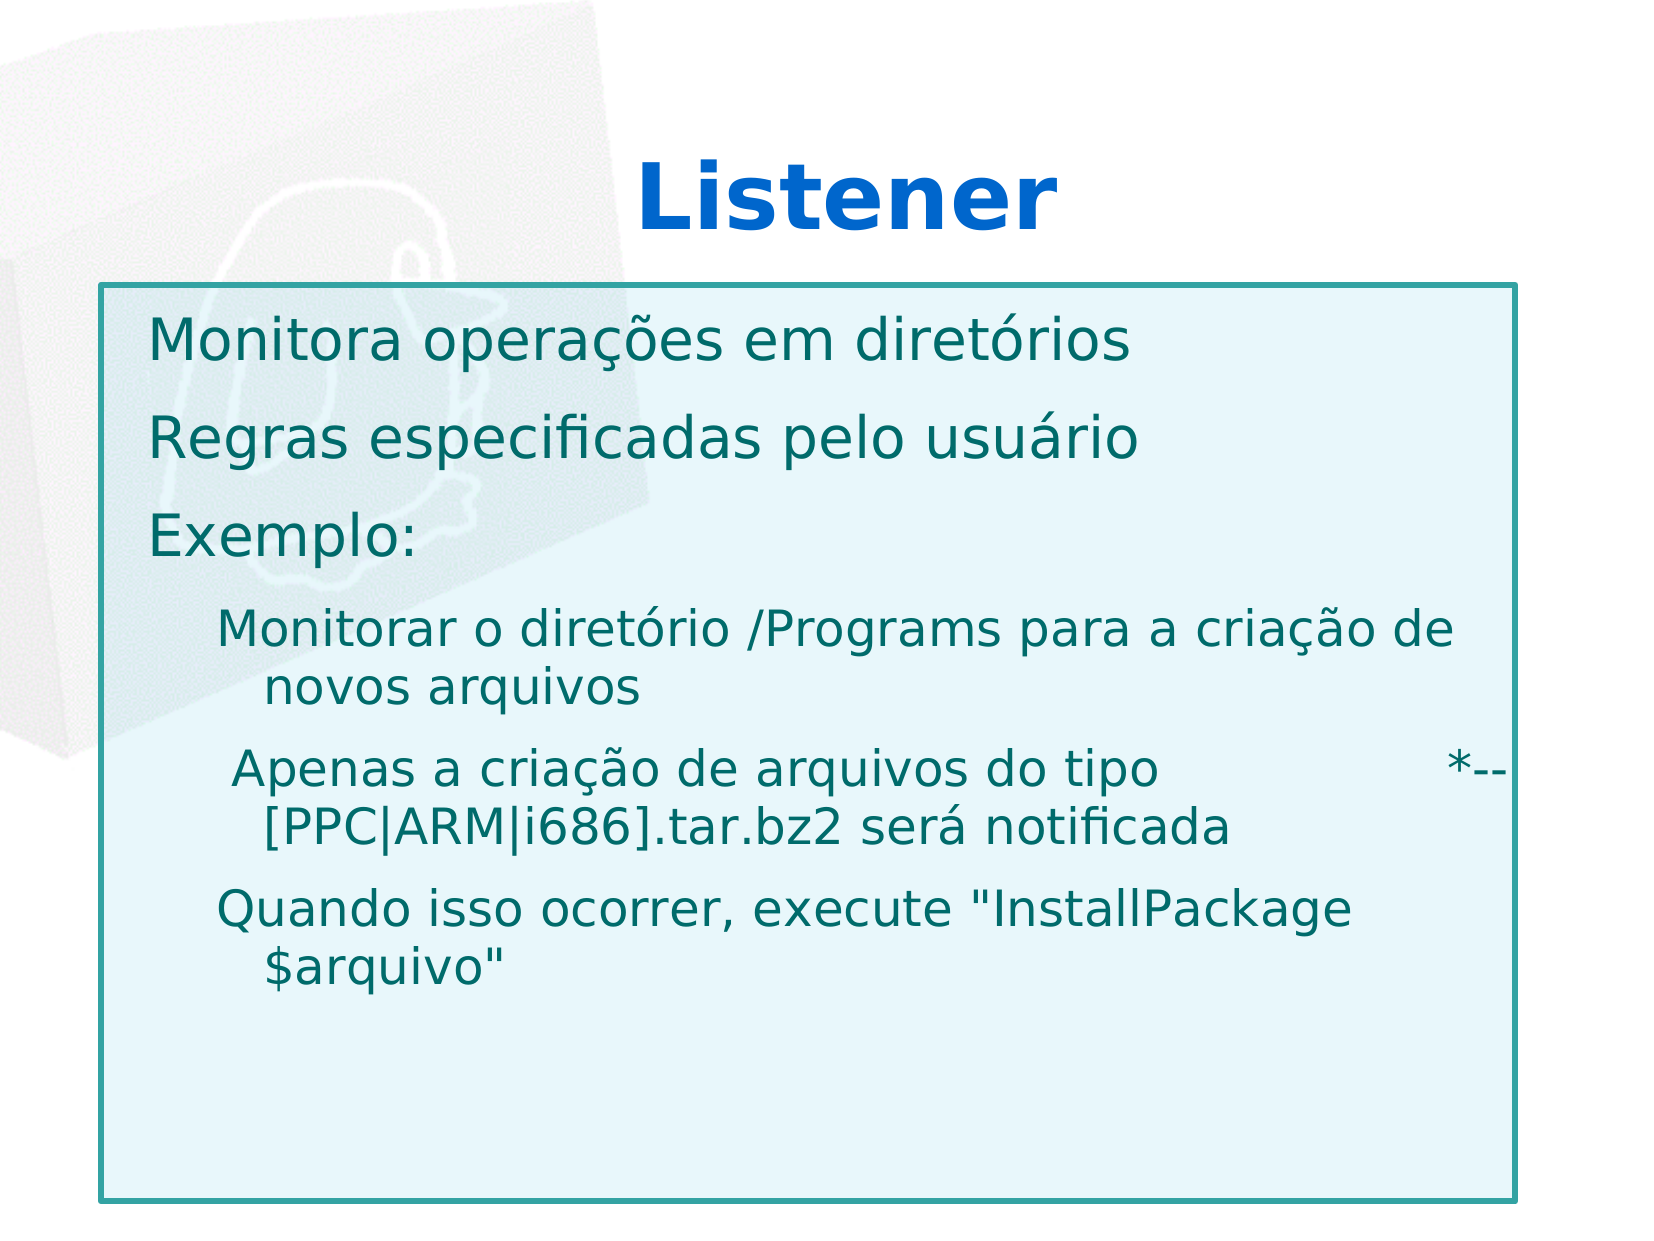

# Listener
Monitora operações em diretórios
Regras especificadas pelo usuário
Exemplo:
Monitorar o diretório /Programs para a criação de novos arquivos
 Apenas a criação de arquivos do tipo *--[PPC|ARM|i686].tar.bz2 será notificada
Quando isso ocorrer, execute "InstallPackage $arquivo"